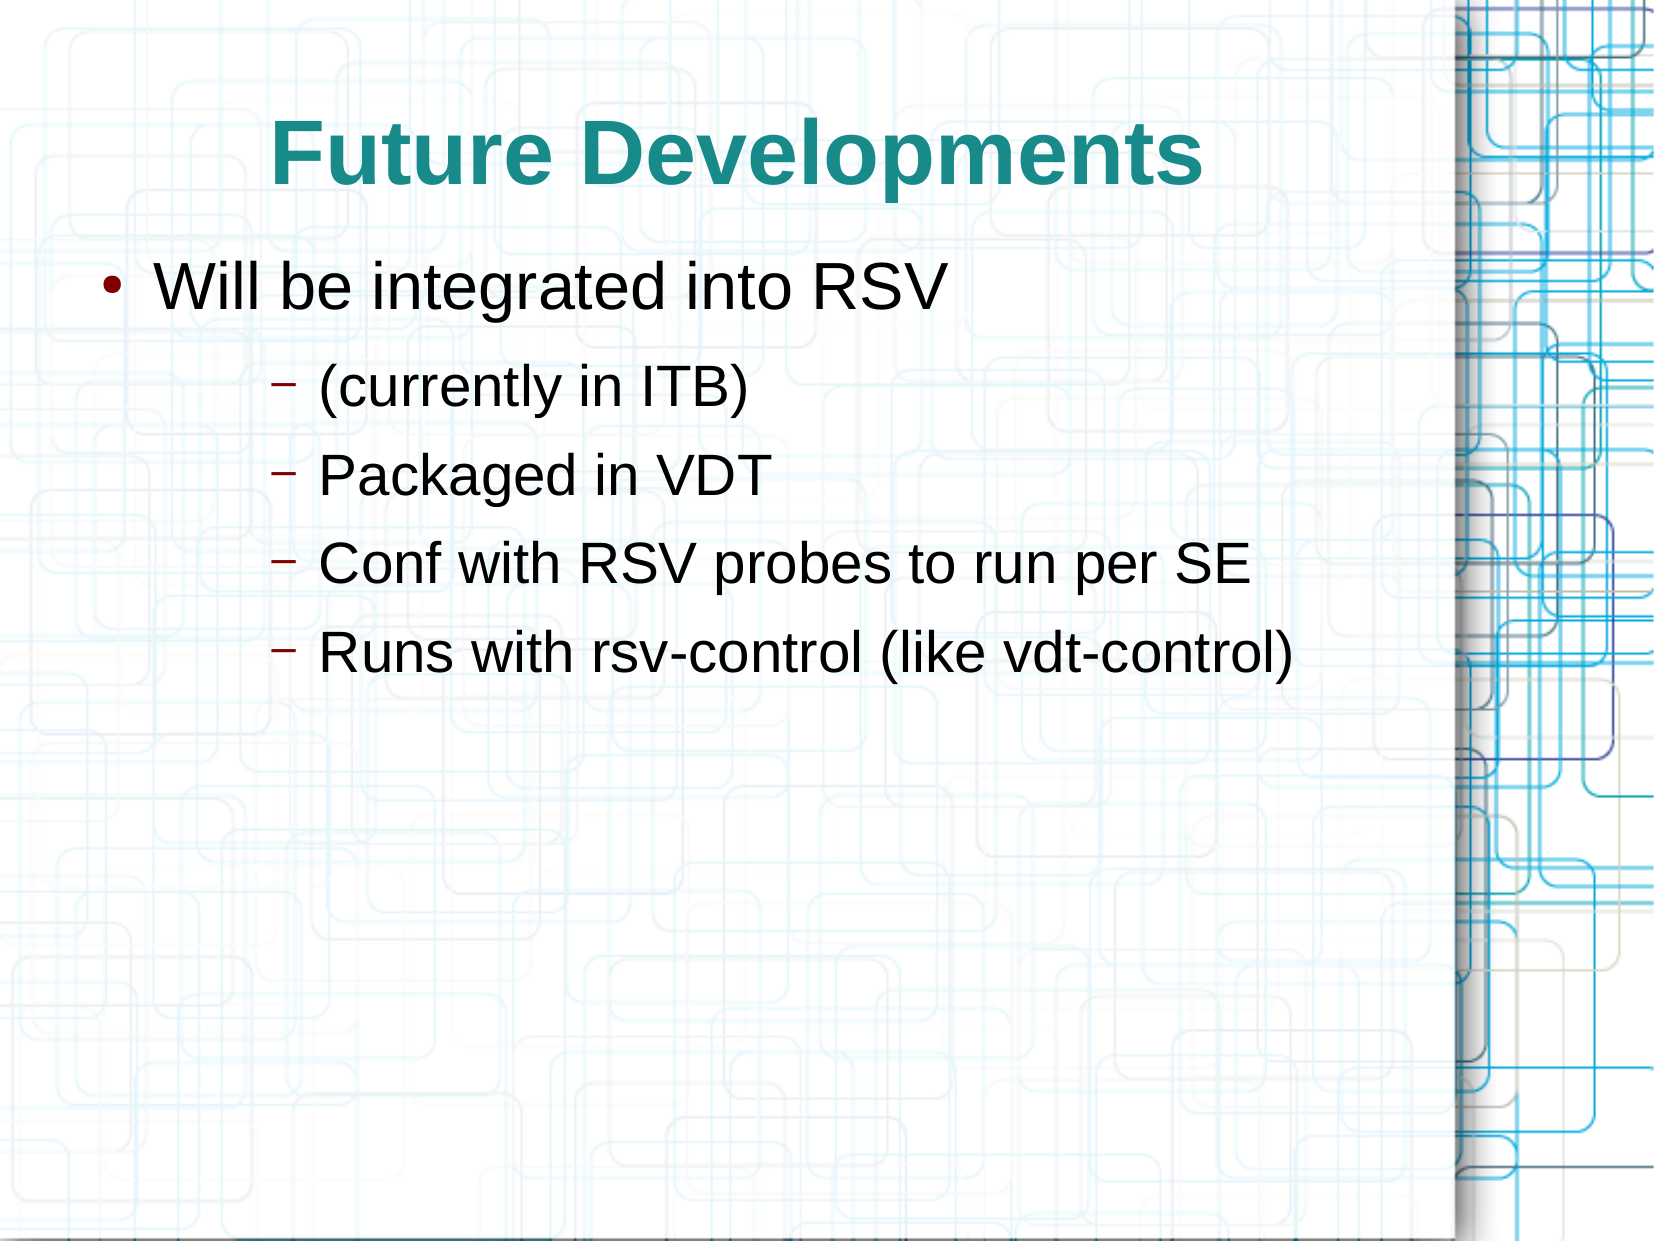

# Future Developments
Will be integrated into RSV
(currently in ITB)
Packaged in VDT
Conf with RSV probes to run per SE
Runs with rsv-control (like vdt-control)